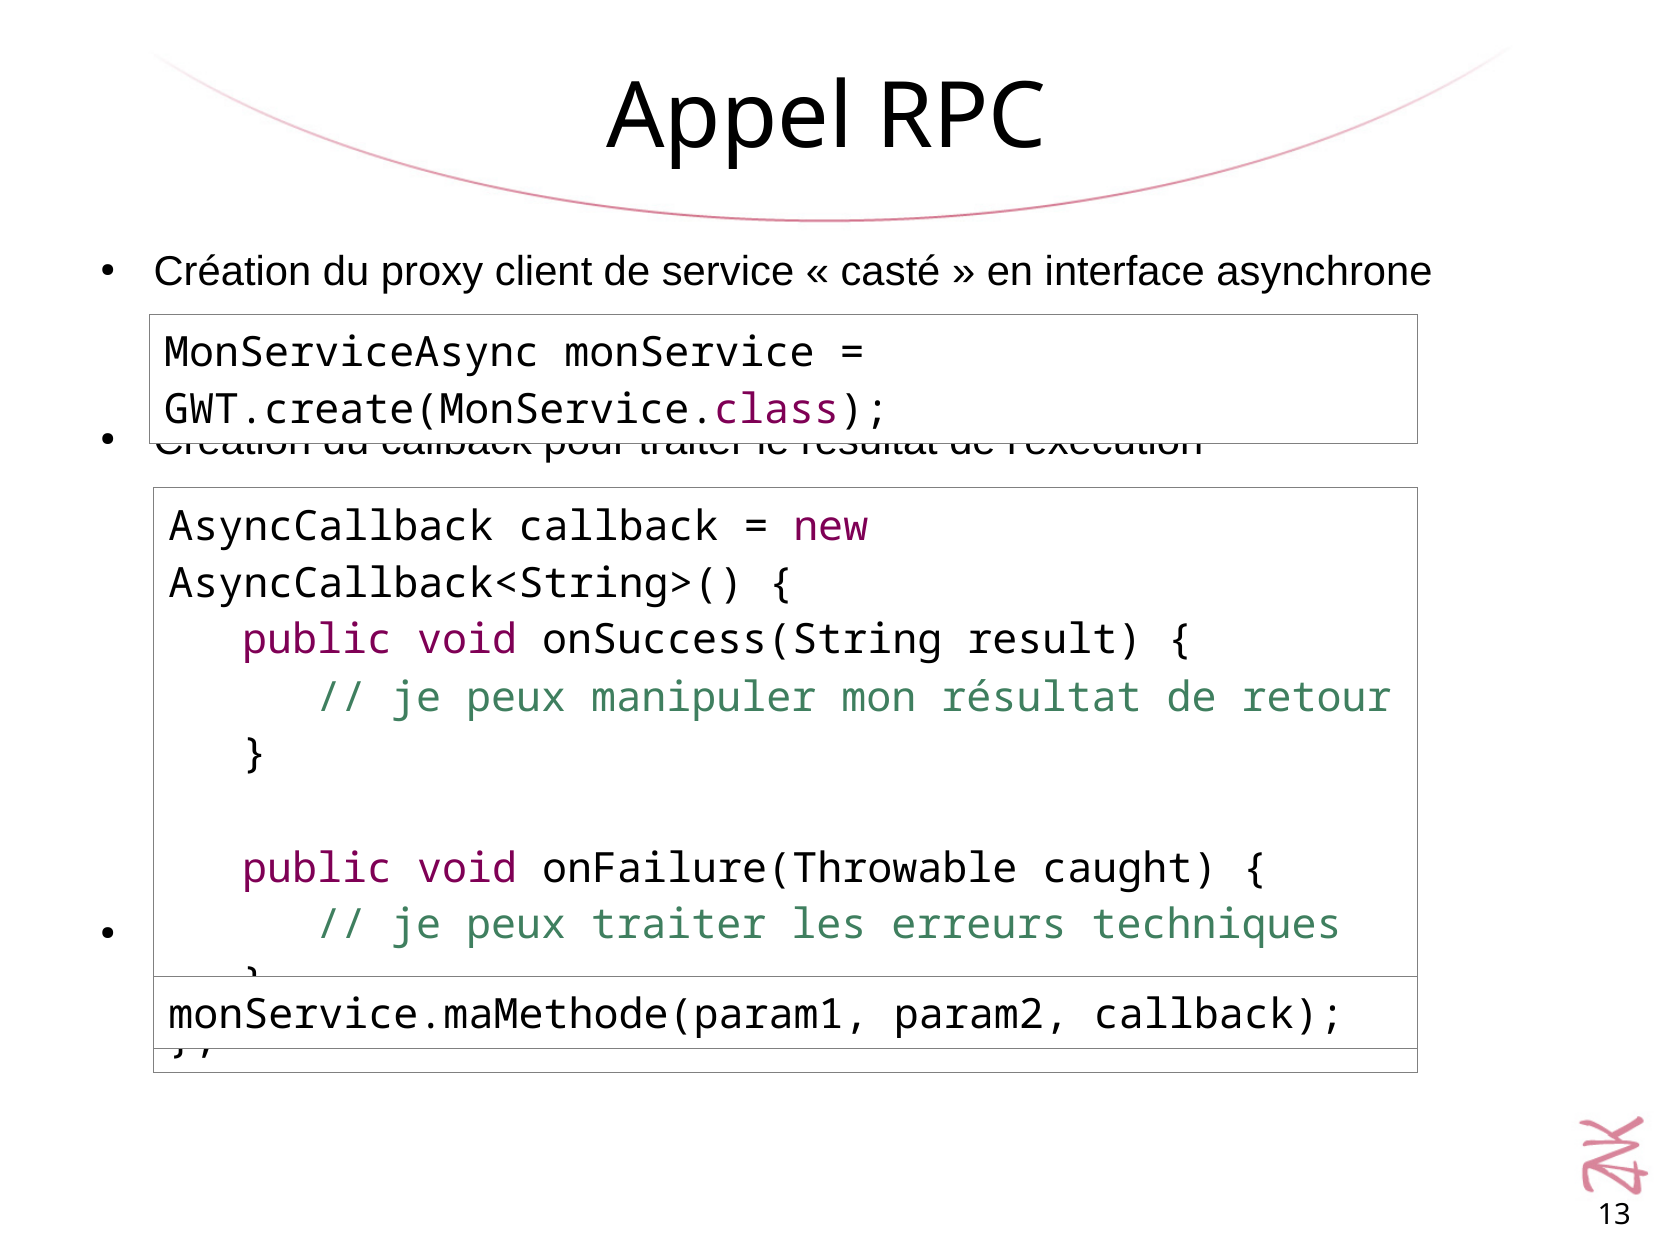

# Appel RPC
Création du proxy client de service « casté » en interface asynchrone
Création du callback pour traiter le résultat de l'exécution
Invocation du service
MonServiceAsync monService = GWT.create(MonService.class);
AsyncCallback callback = new AsyncCallback<String>() {
	public void onSuccess(String result) {
		// je peux manipuler mon résultat de retour
	}
	public void onFailure(Throwable caught) {
		// je peux traiter les erreurs techniques
	}
};
monService.maMethode(param1, param2, callback);
13